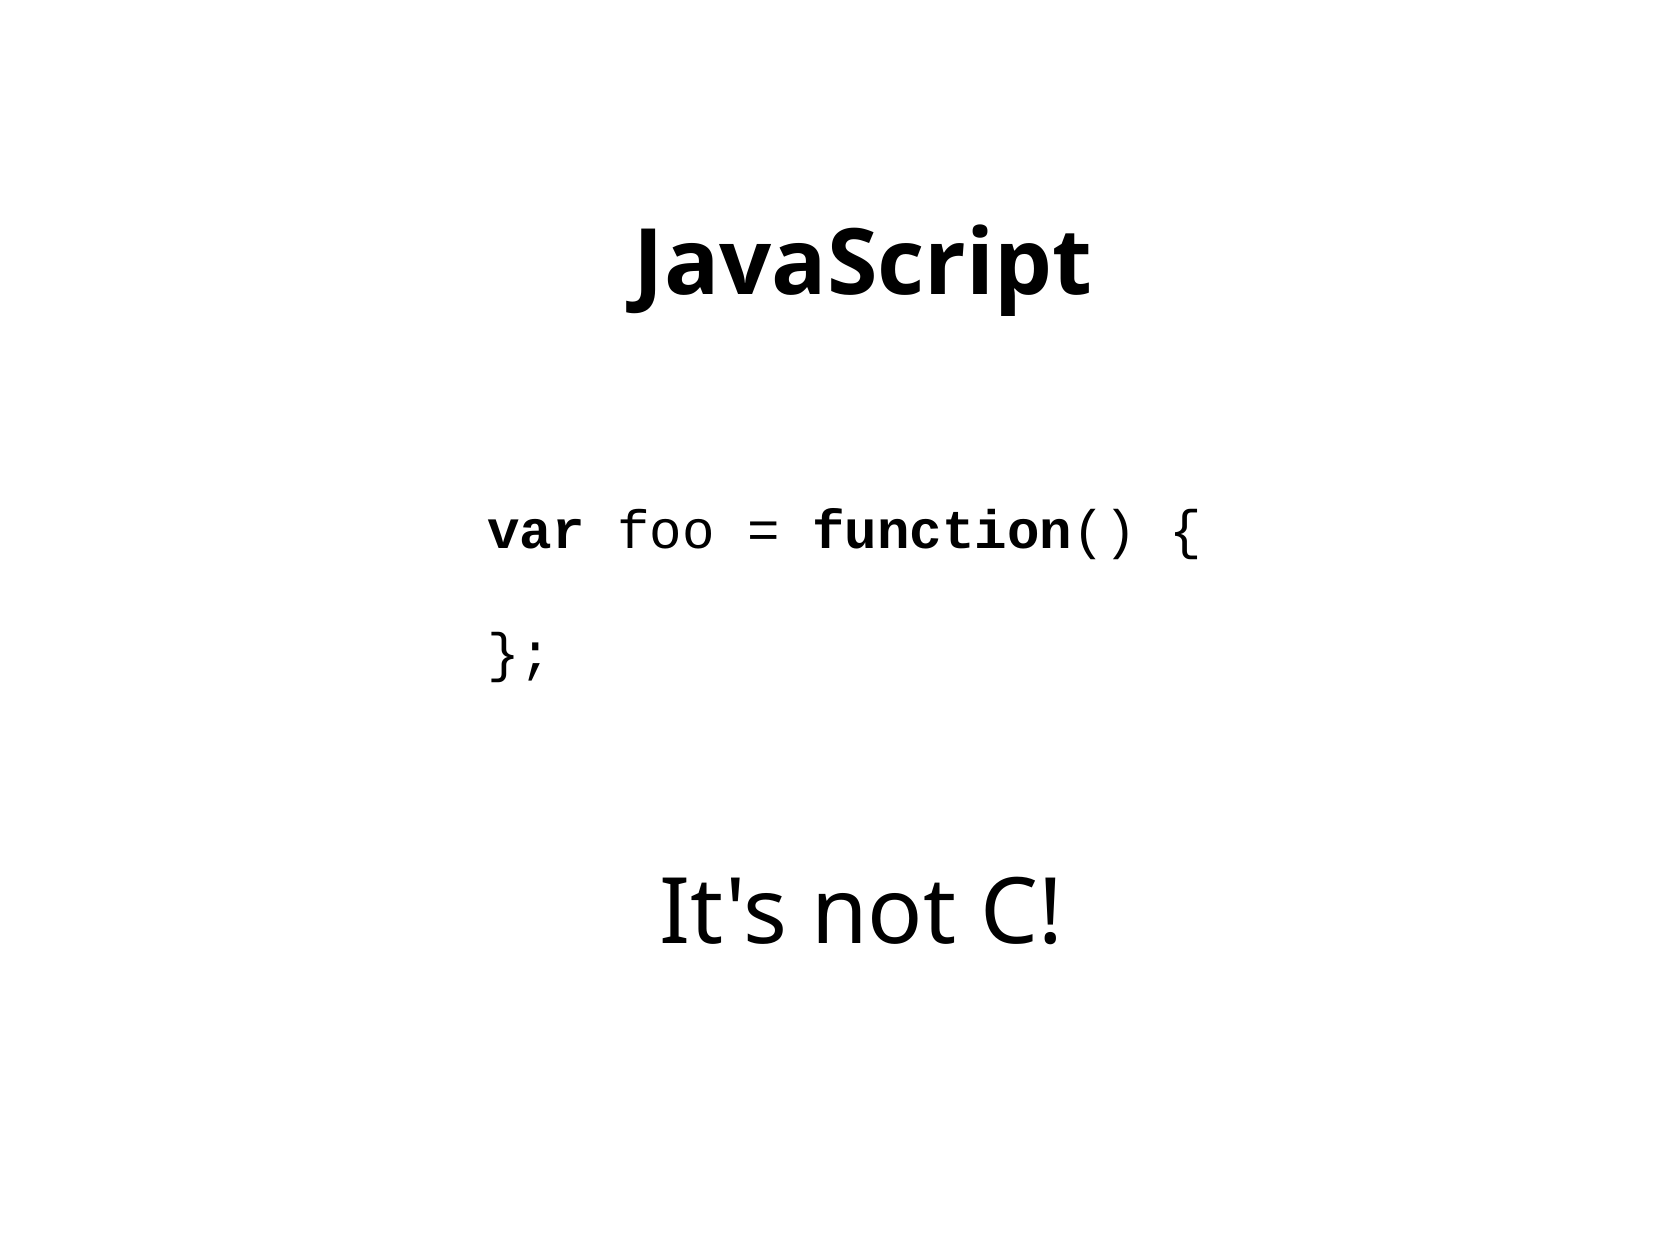

JavaScript
var foo = function() {
};
It's not C!